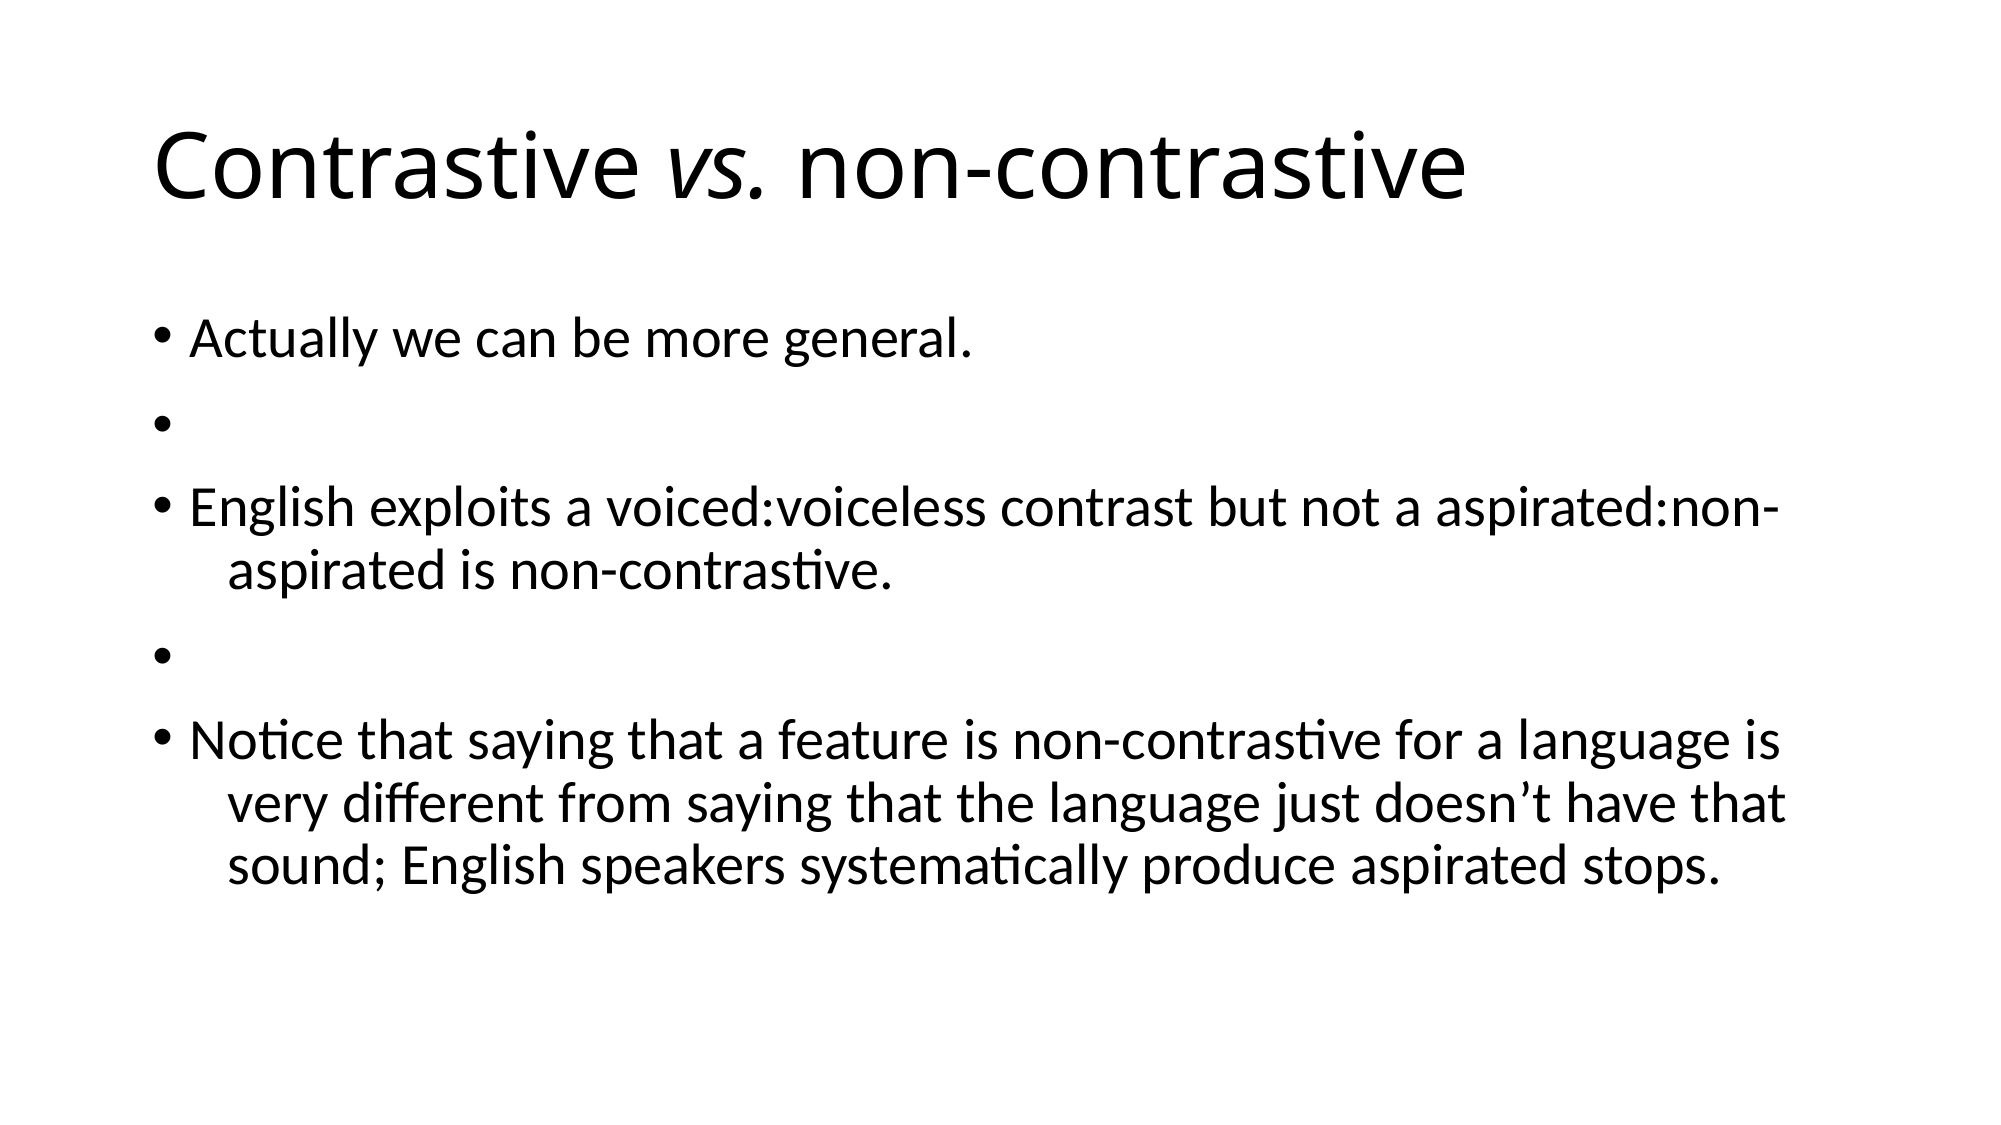

# Contrastive vs. non-contrastive
Actually we can be more general.
English exploits a voiced:voiceless contrast but not a aspirated:non-aspirated is non-contrastive.
Notice that saying that a feature is non-contrastive for a language is very different from saying that the language just doesn’t have that sound; English speakers systematically produce aspirated stops.